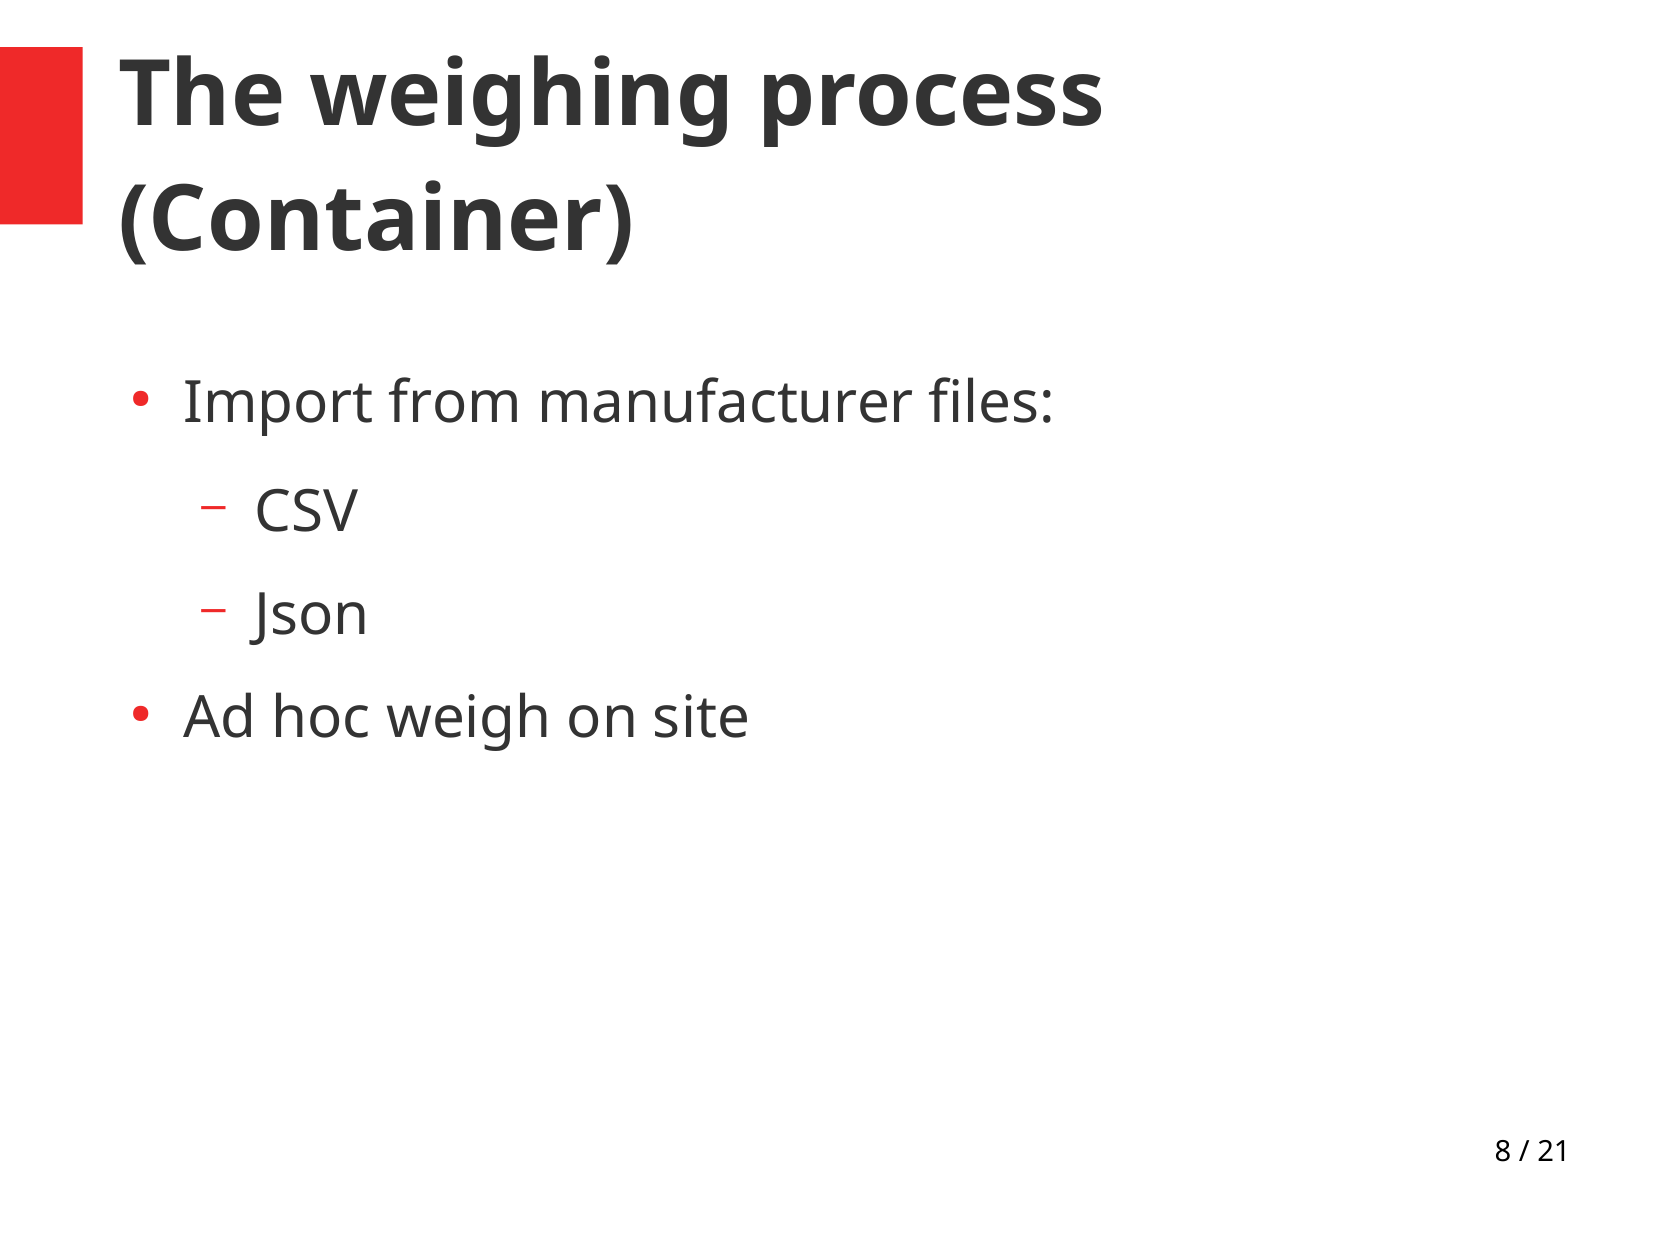

# The weighing process (Container)
Import from manufacturer files:
CSV
Json
Ad hoc weigh on site
8